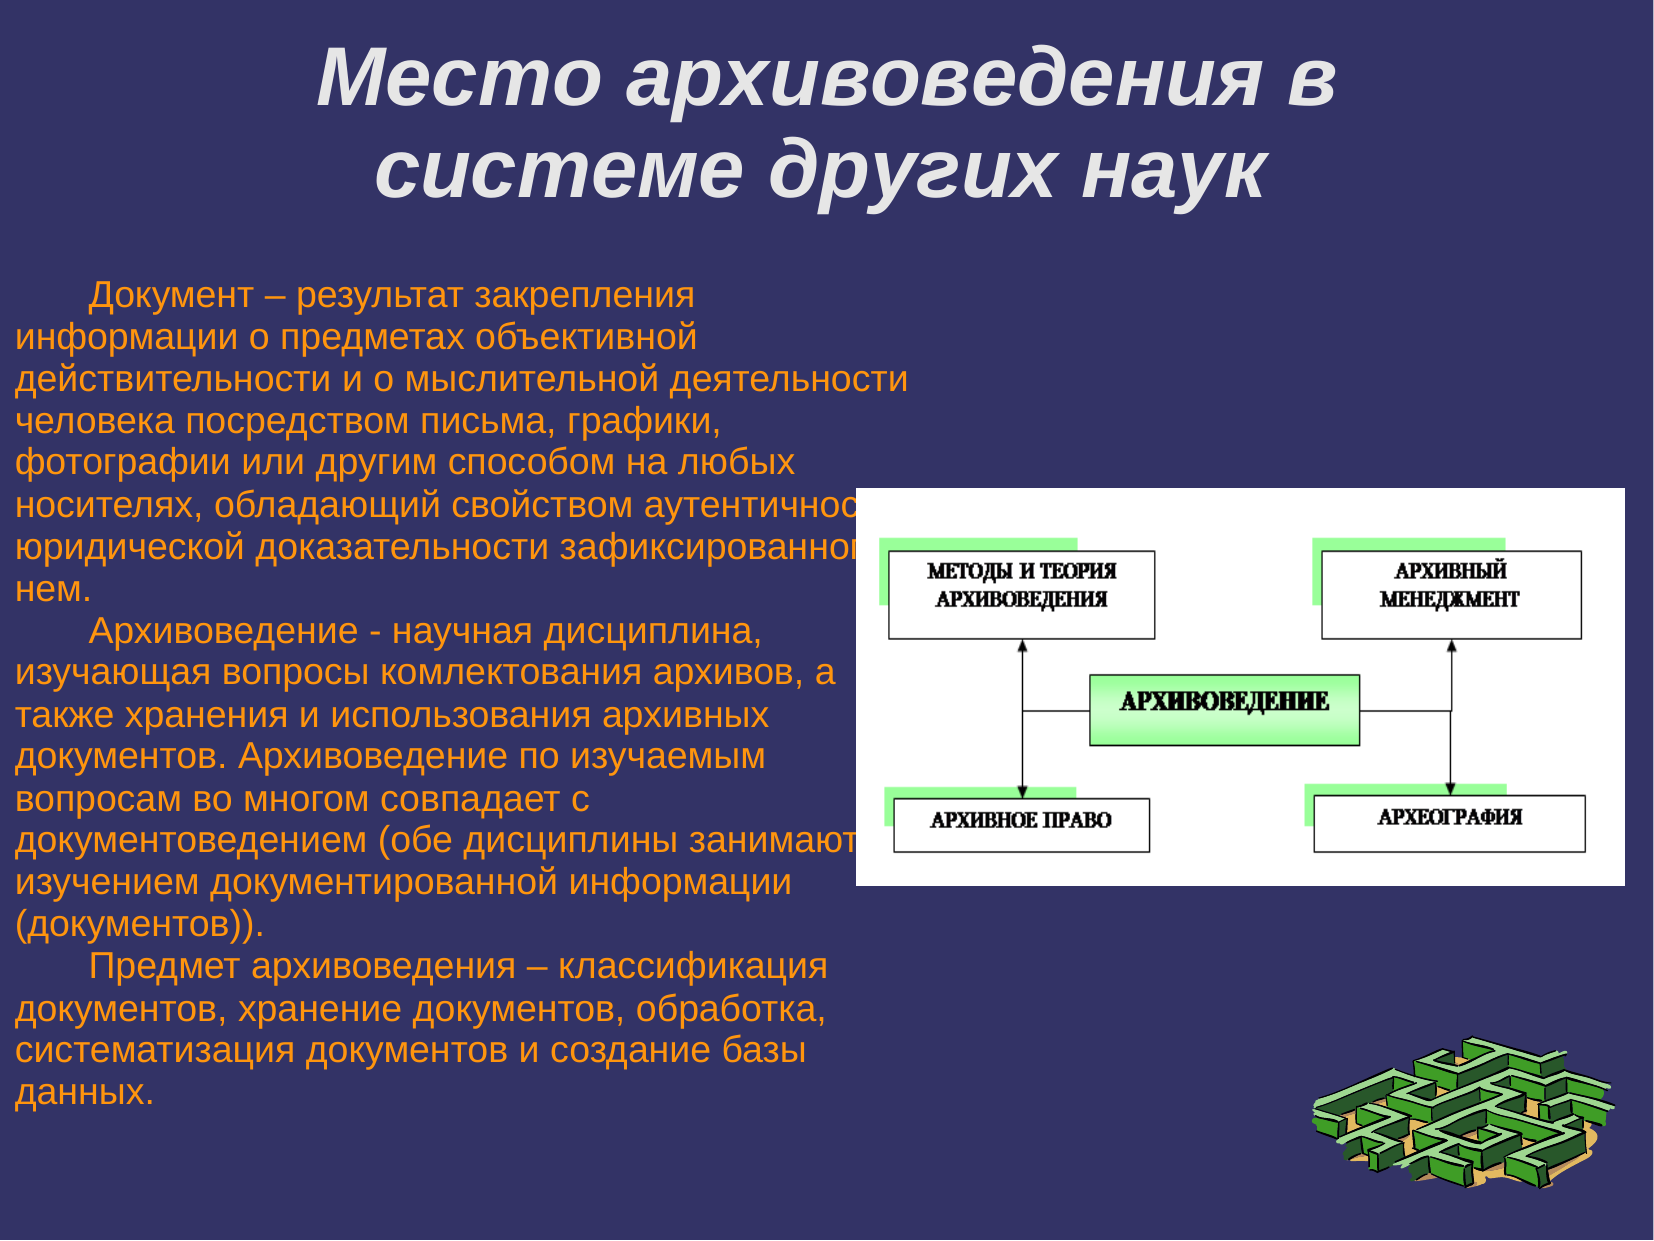

# Место архивоведения в системе других наук
	Документ – результат закрепления информации о предметах объективной действительности и о мыслительной деятельности человека посредством письма, графики, фотографии или другим способом на любых носителях, обладающий свойством аутентичности, юридической доказательности зафиксированного в нем.
	Архивоведение - научная дисциплина, изучающая вопросы комлектования архивов, а также хранения и использования архивных документов. Архивоведение по изучаемым вопросам во многом совпадает с документоведением (обе дисциплины занимаются изучением документированной информации (документов)).
	Предмет архивоведения – классификация документов, хранение документов, обработка, систематизация документов и создание базы данных.